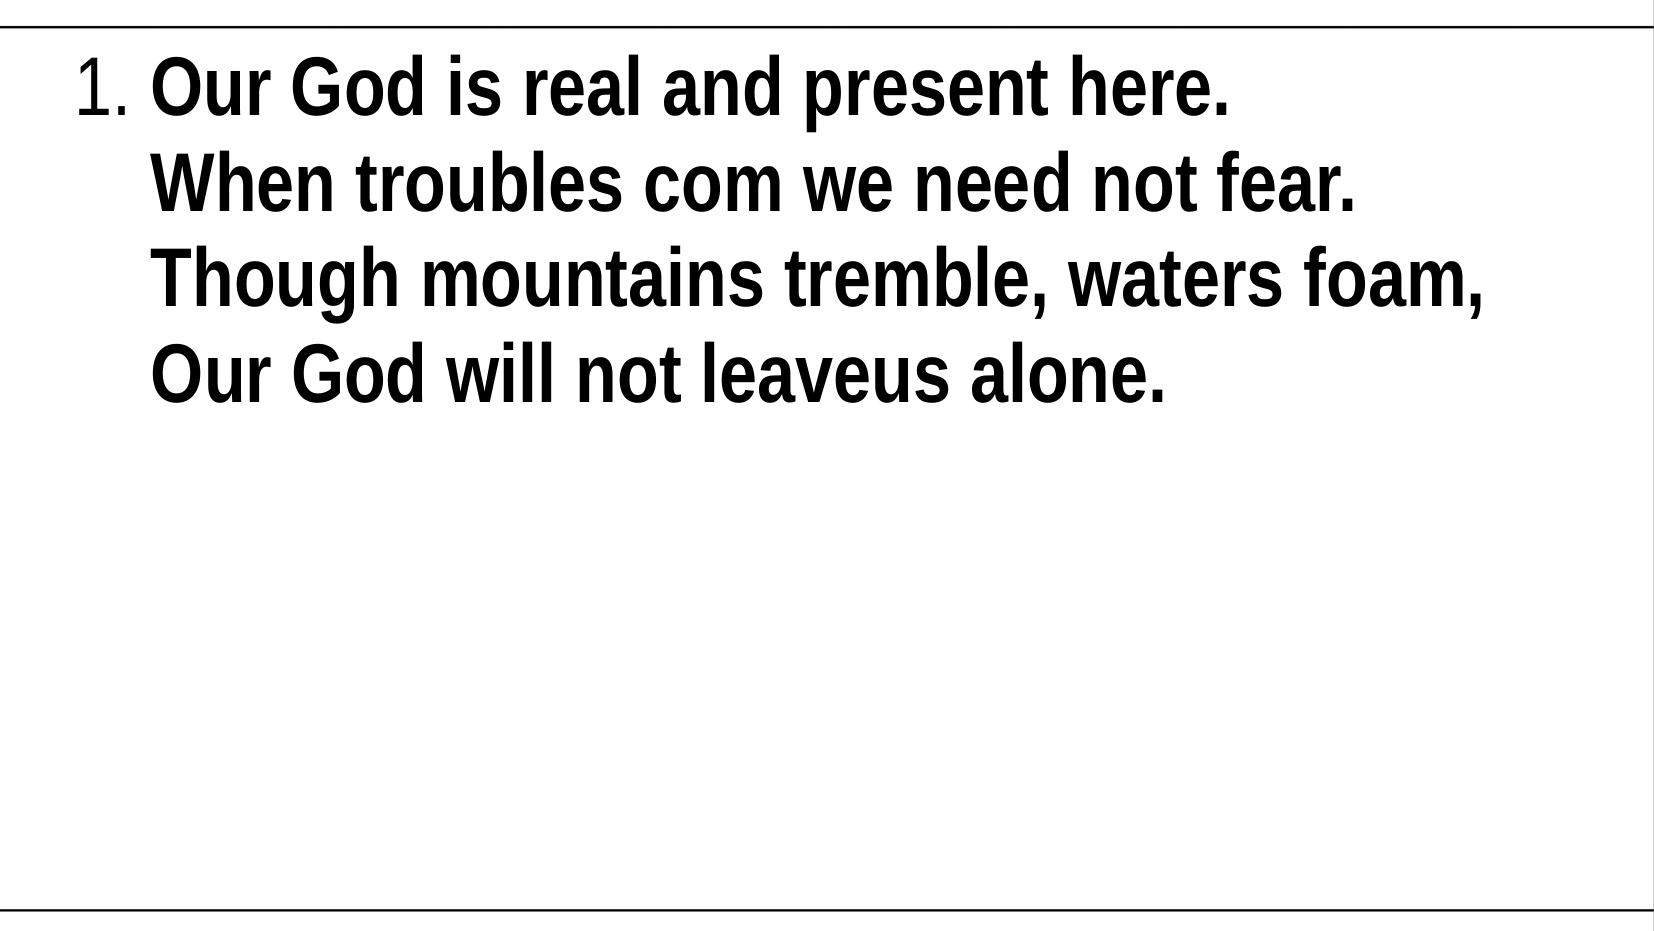

1. Our God is real and present here.
 When troubles com we need not fear.
 Though mountains tremble, waters foam,
 Our God will not leaveus alone.